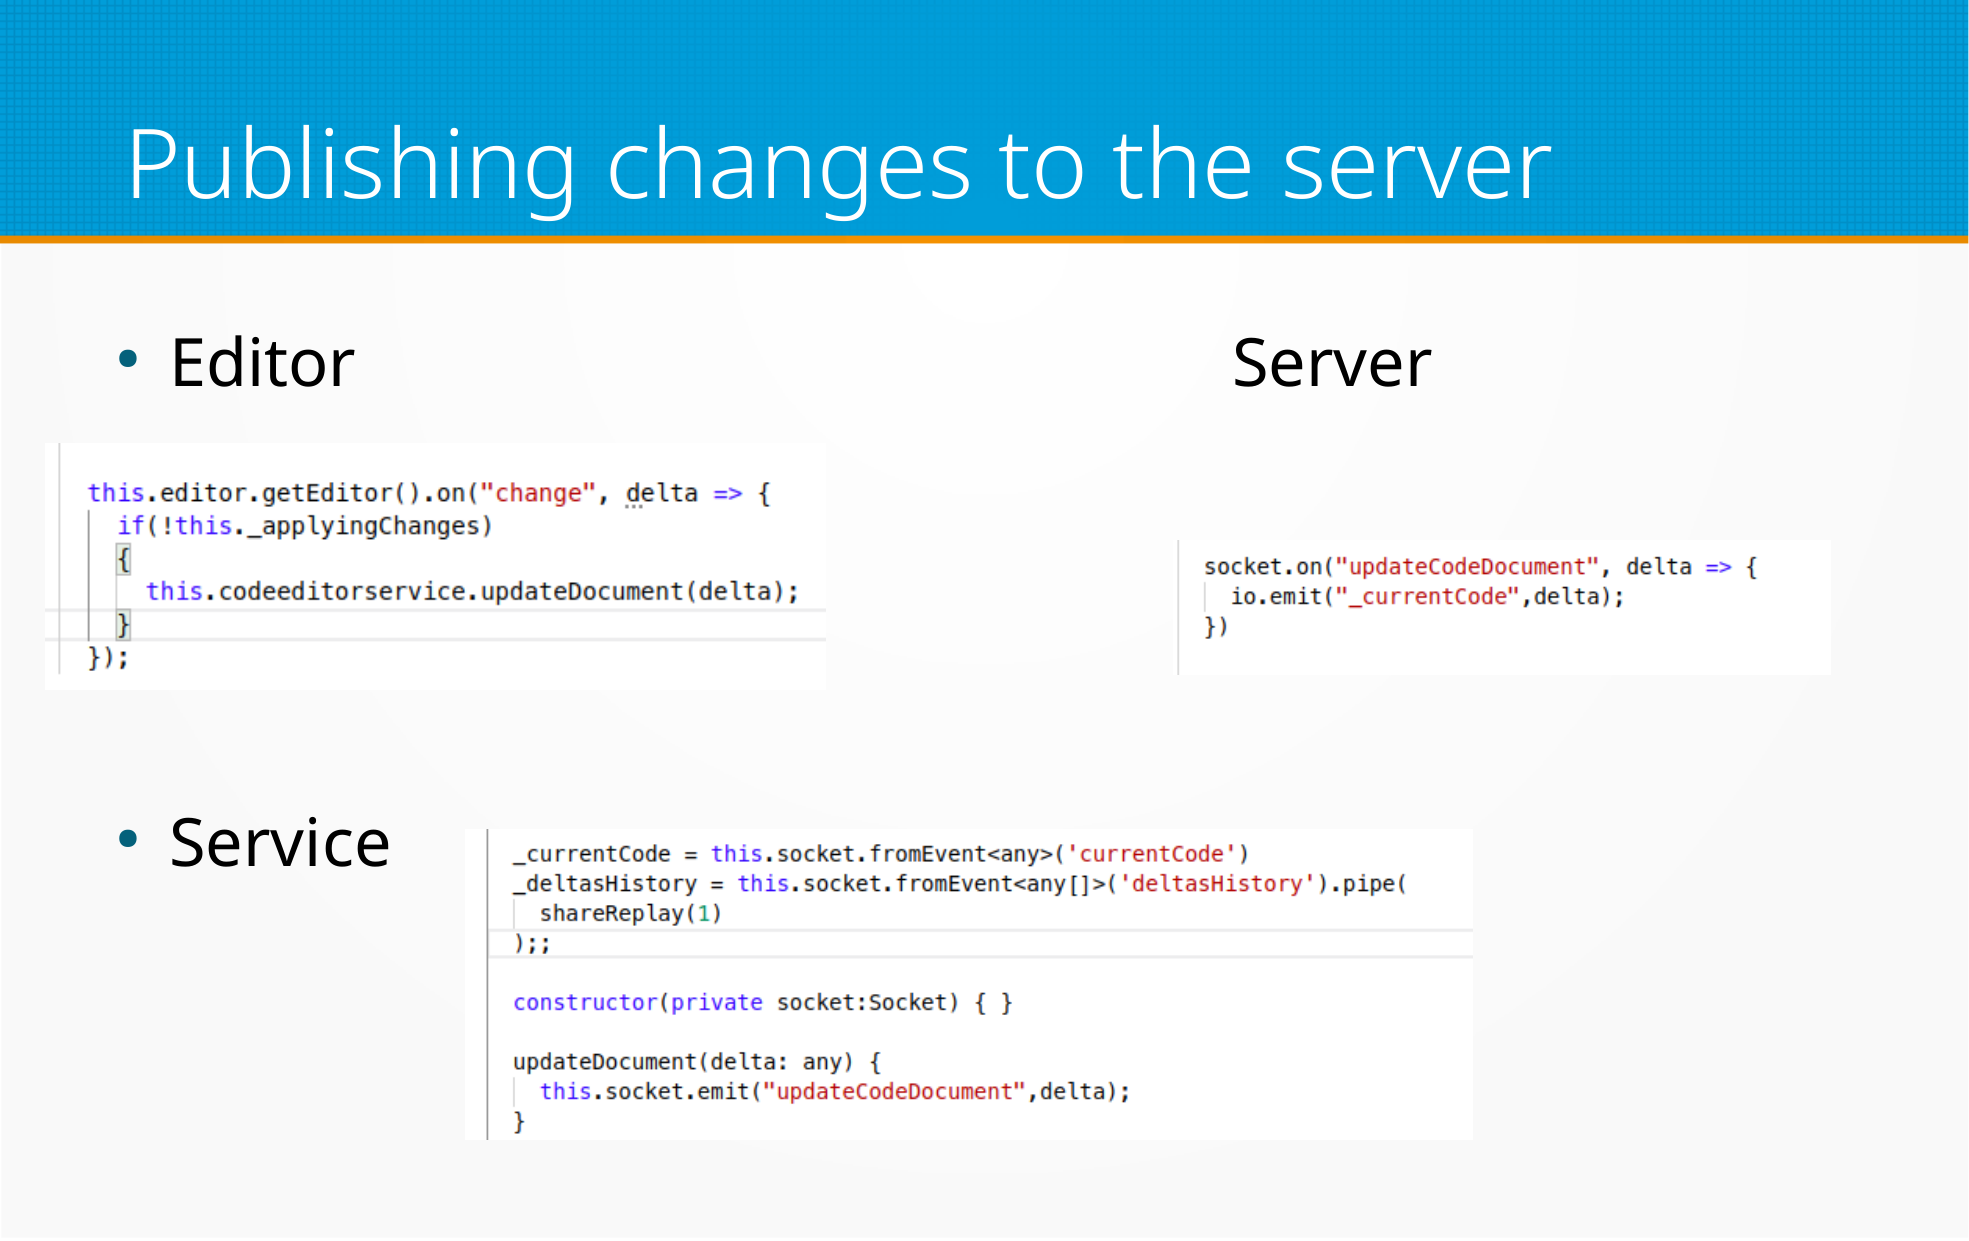

# Publishing changes to the server
Editor 												Server
Service